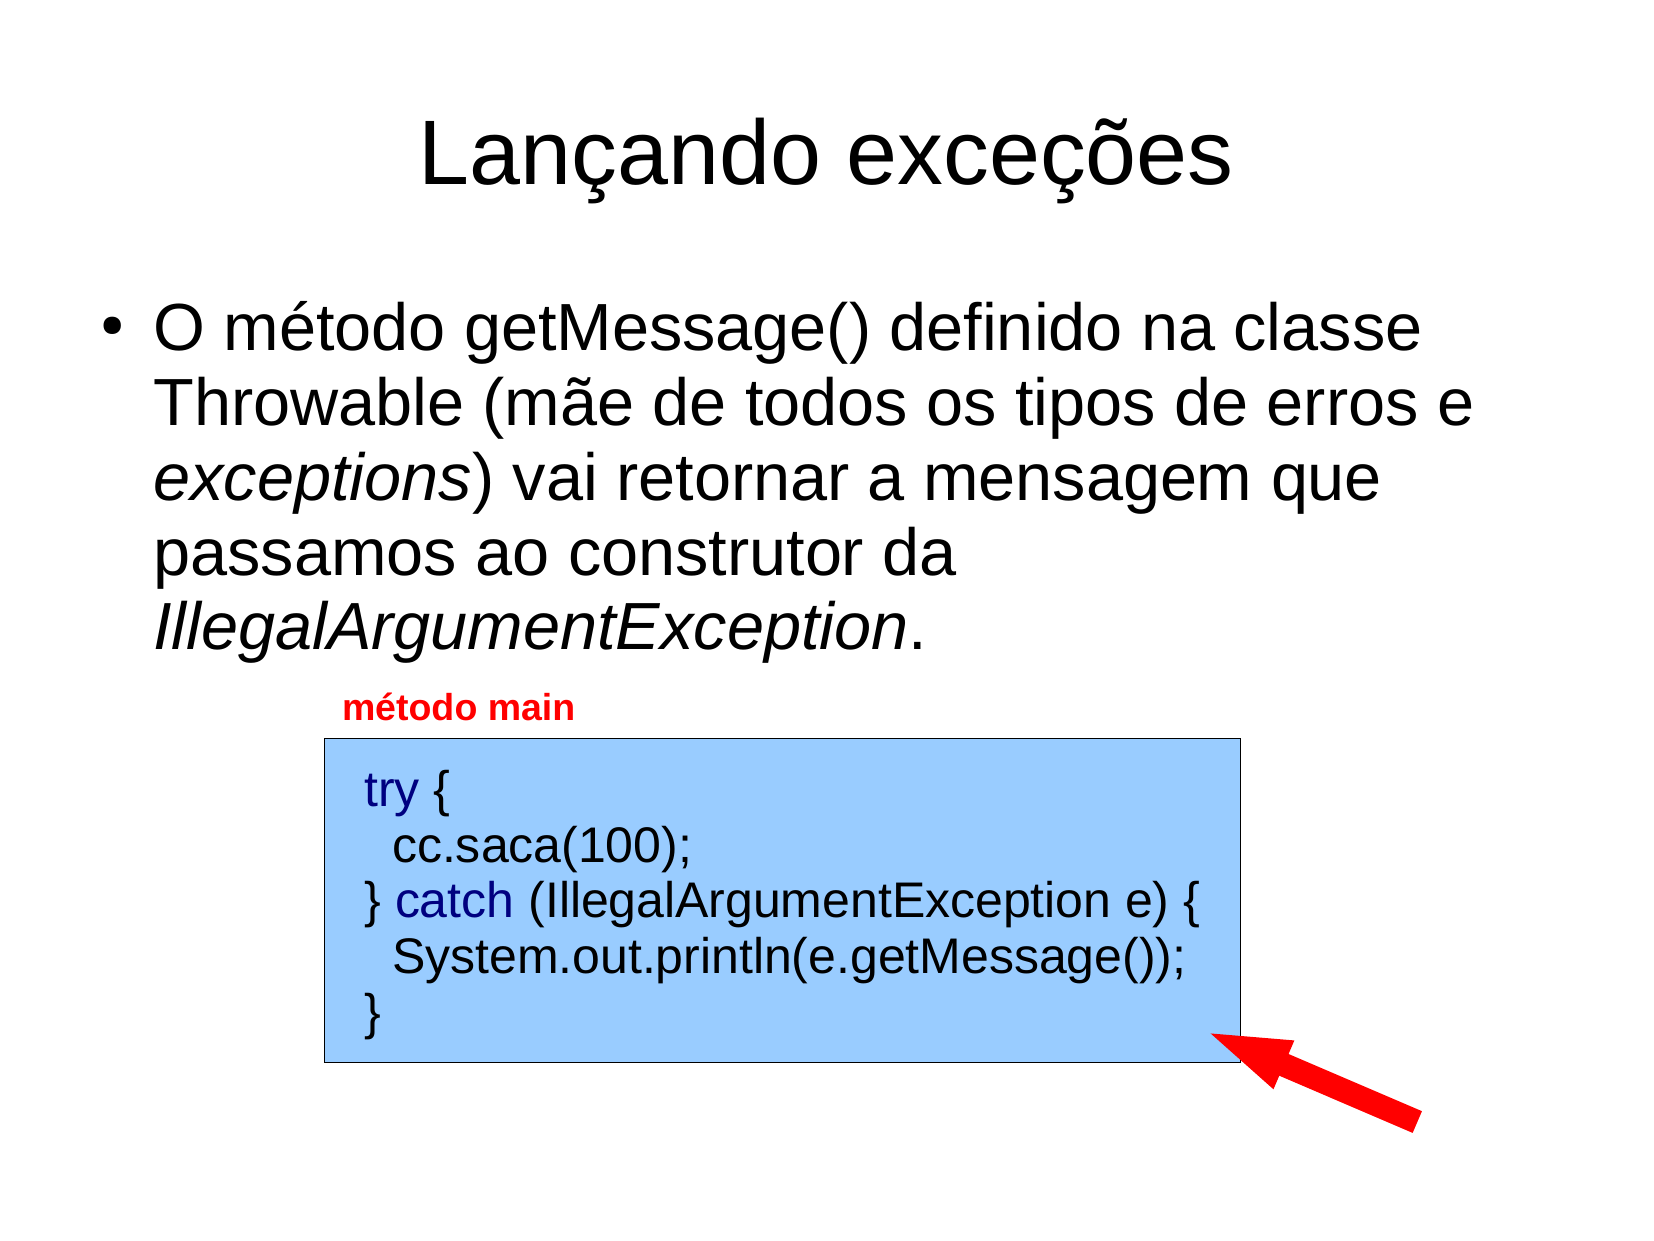

# Lançando exceções
O método getMessage() definido na classe Throwable (mãe de todos os tipos de erros e exceptions) vai retornar a mensagem que passamos ao construtor da IllegalArgumentException.
método main
try {
 cc.saca(100);
} catch (IllegalArgumentException e) {
 System.out.println(e.getMessage());
}